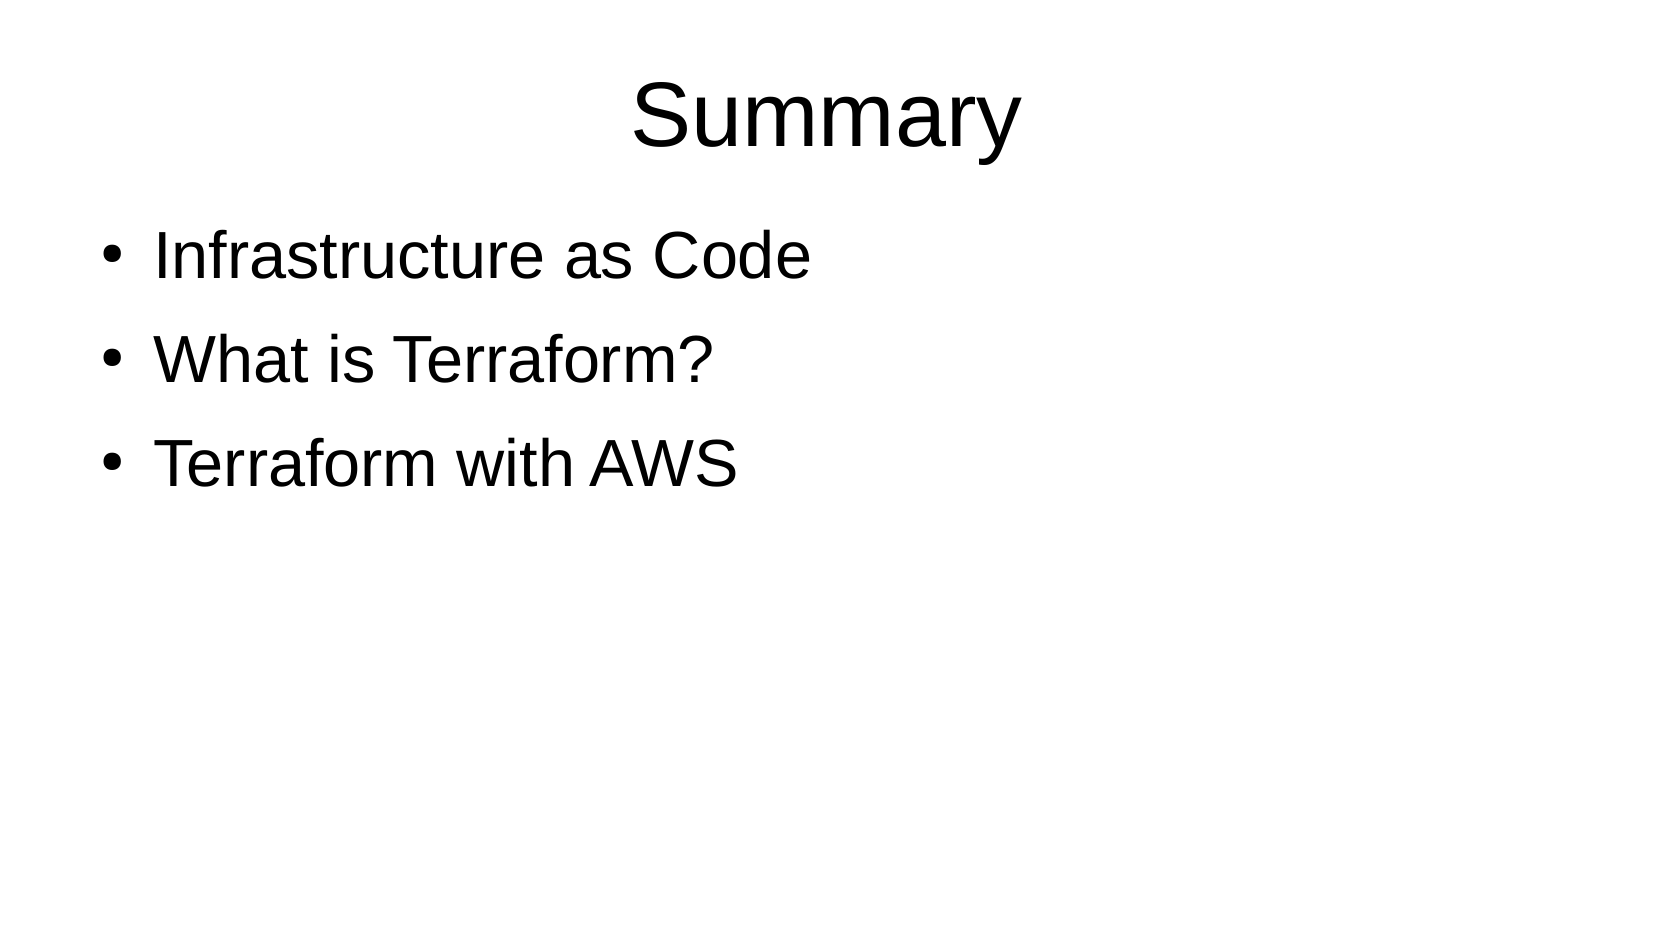

# Summary
Infrastructure as Code
What is Terraform?
Terraform with AWS